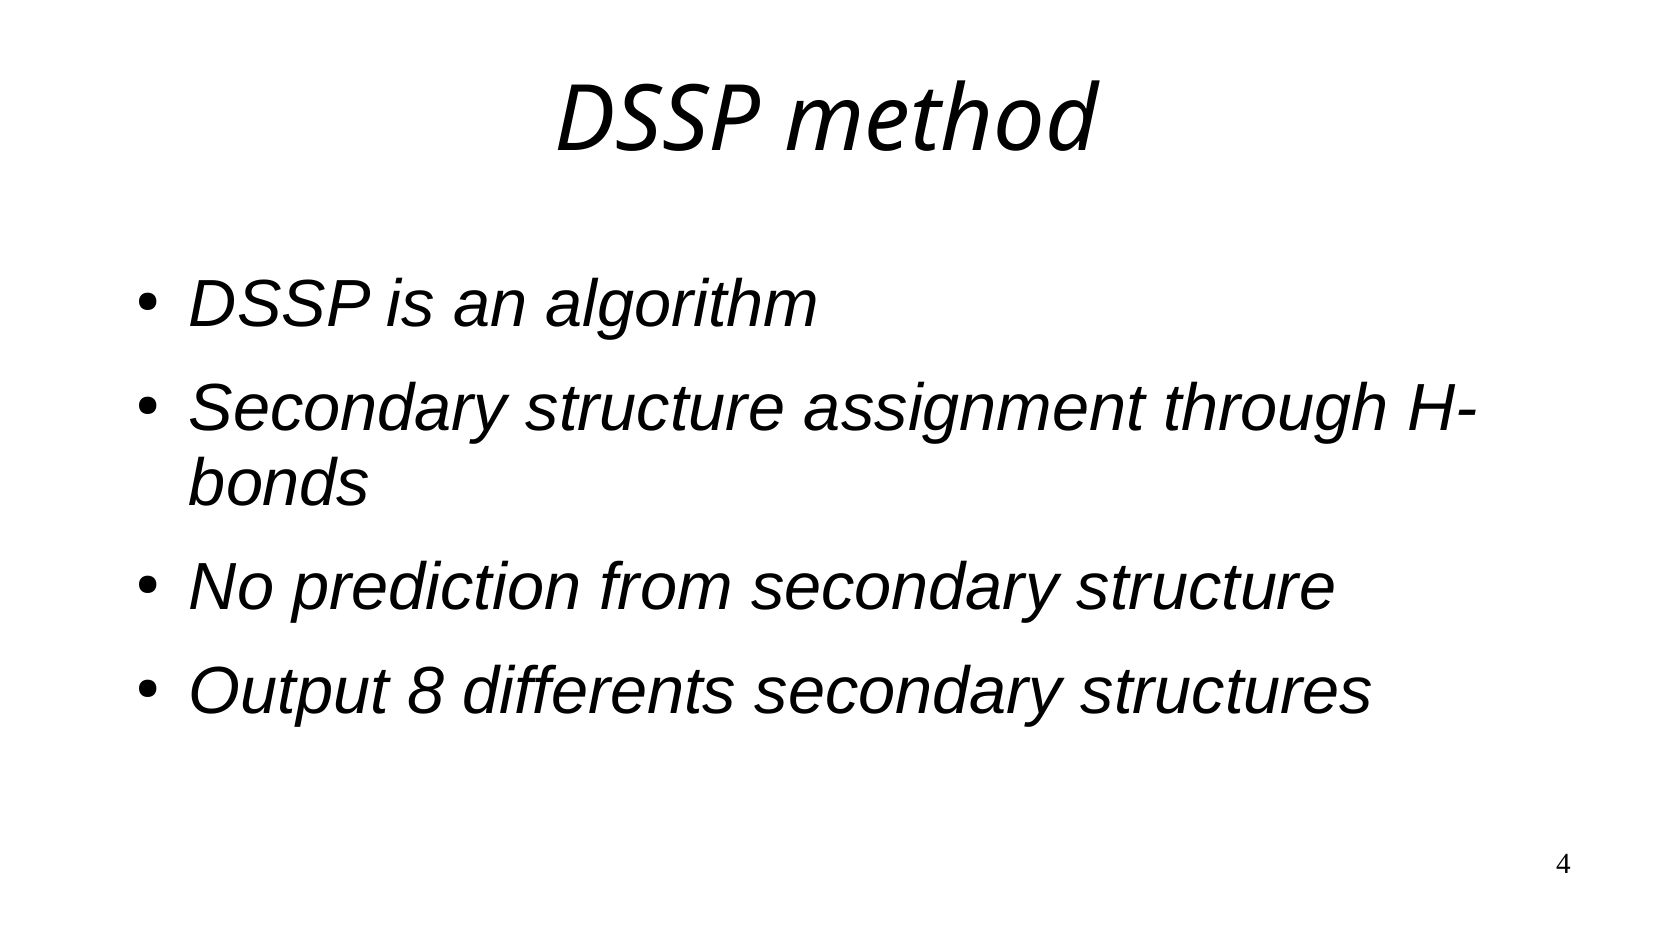

# DSSP method
DSSP is an algorithm
Secondary structure assignment through H-bonds
No prediction from secondary structure
Output 8 differents secondary structures
4